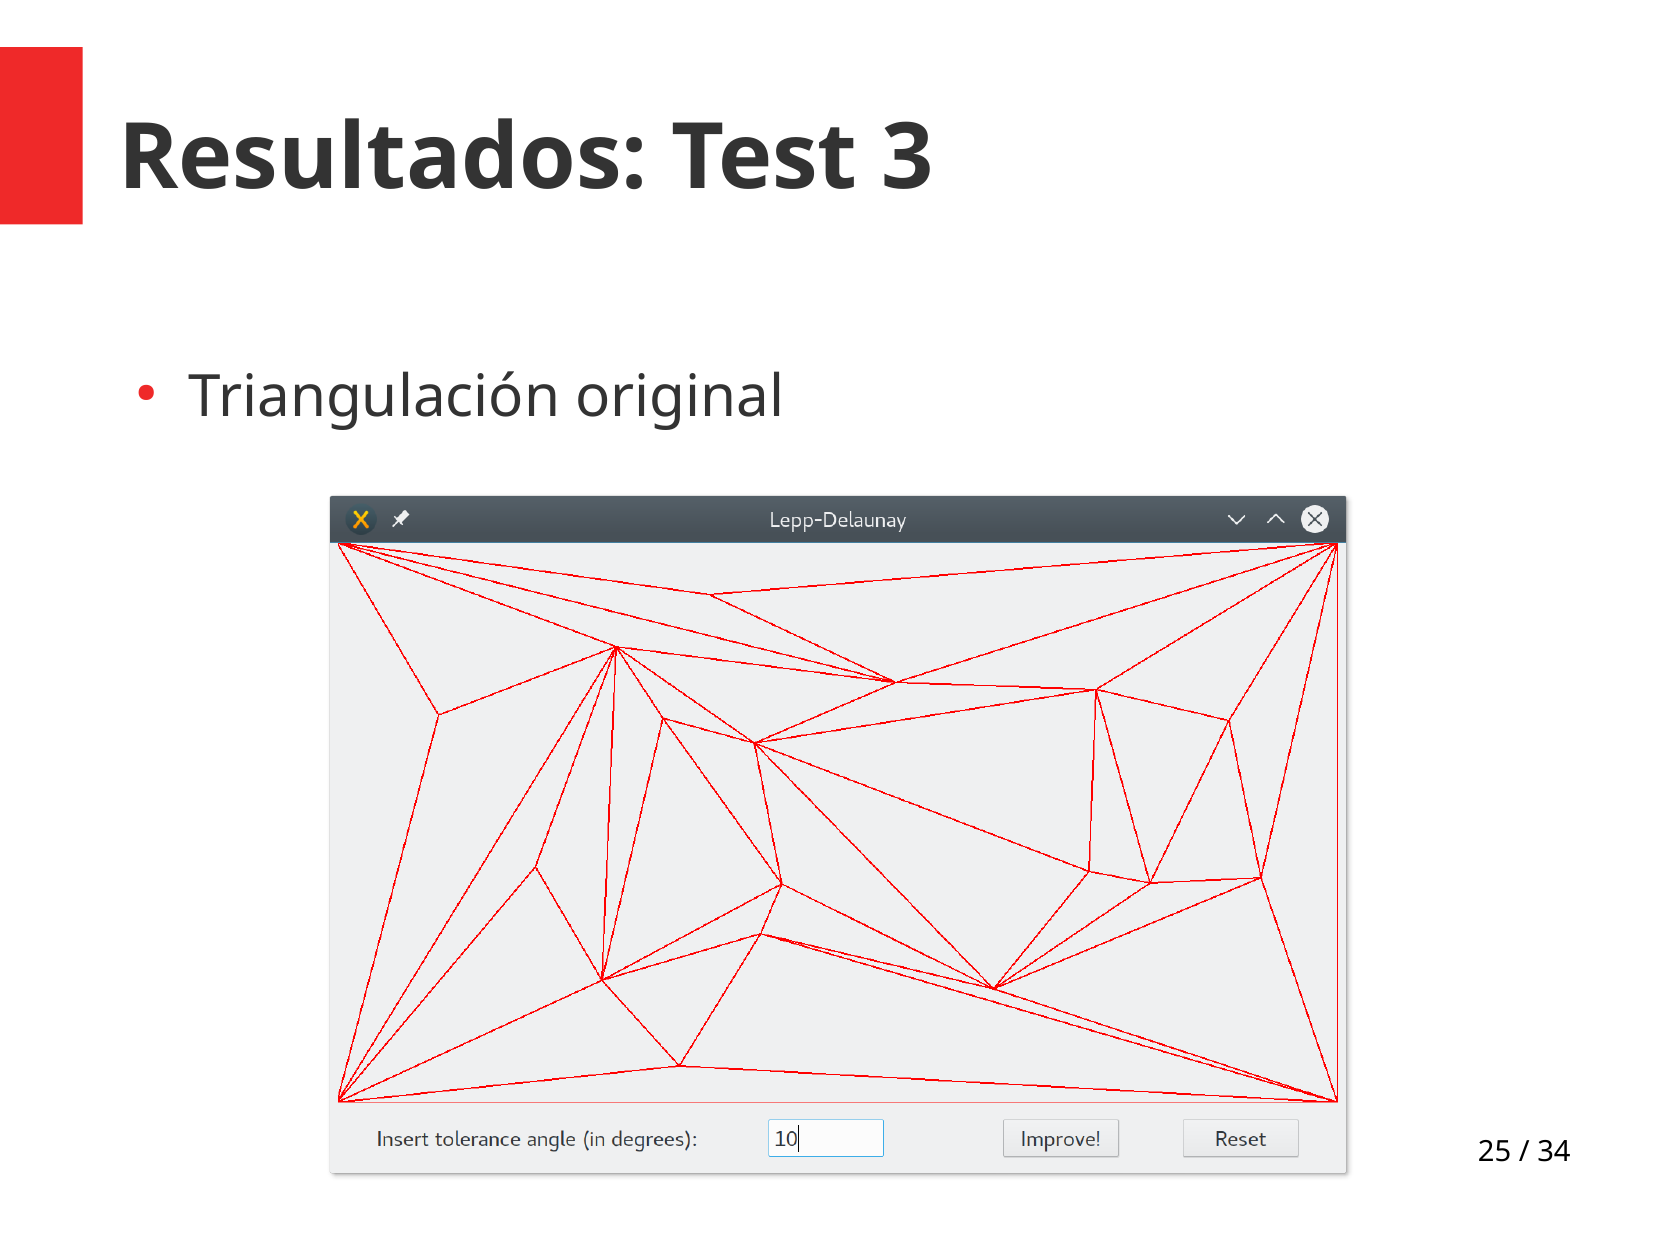

# Resultados: Test 3
Triangulación original
25